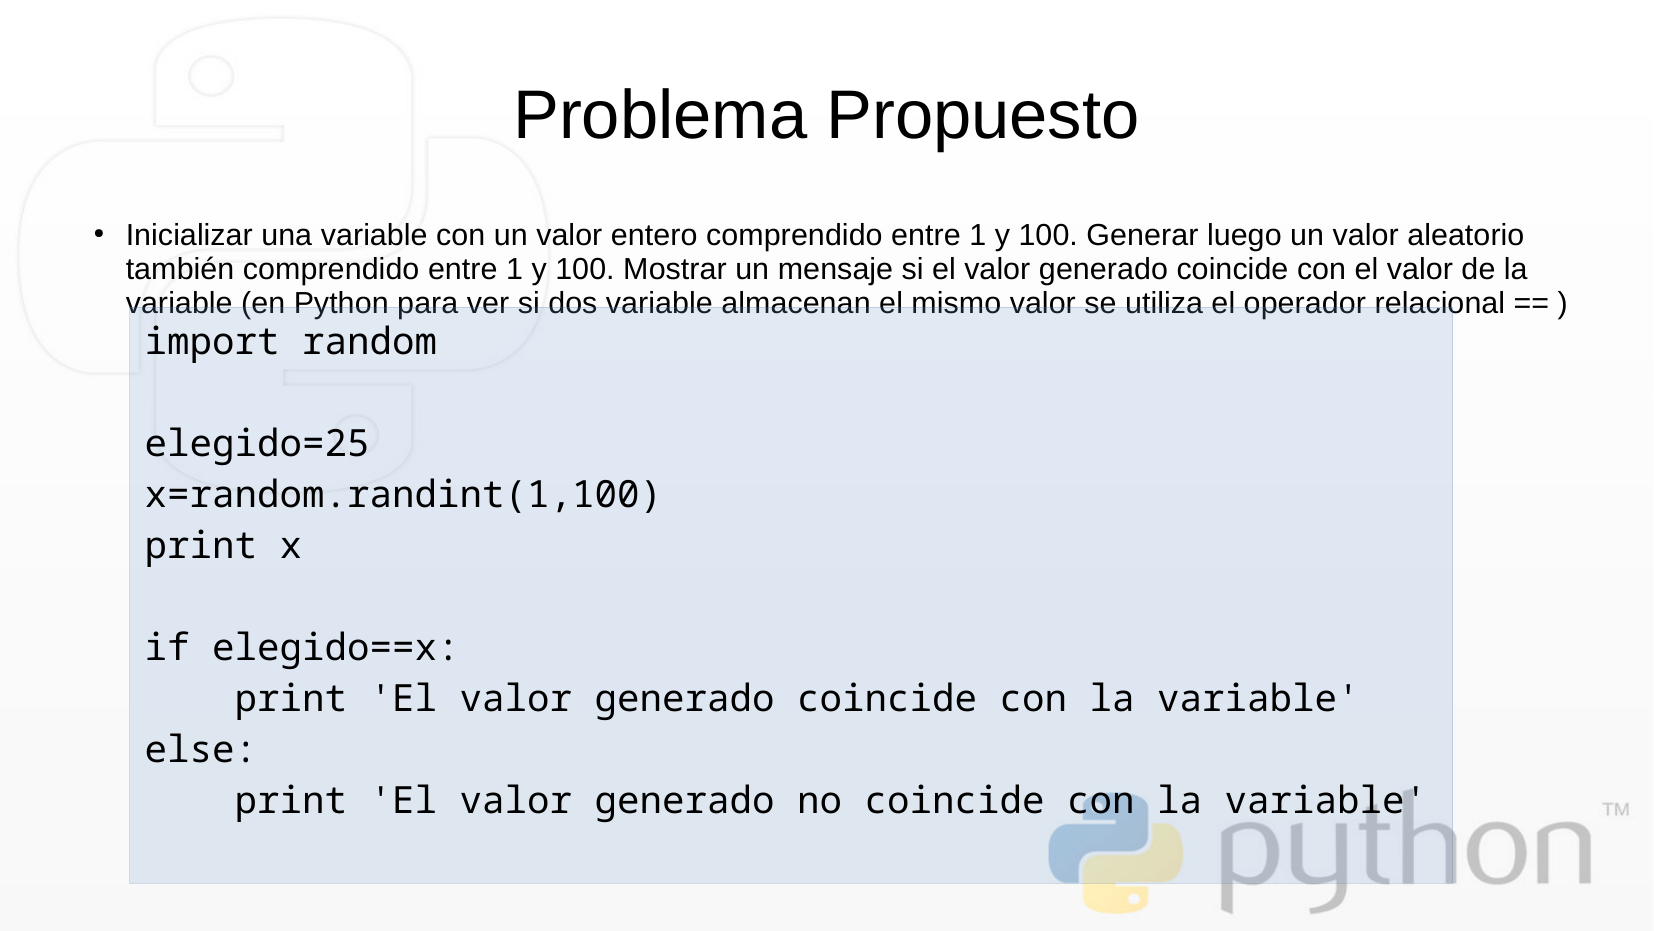

# Problema Propuesto
Inicializar una variable con un valor entero comprendido entre 1 y 100. Generar luego un valor aleatorio también comprendido entre 1 y 100. Mostrar un mensaje si el valor generado coincide con el valor de la variable (en Python para ver si dos variable almacenan el mismo valor se utiliza el operador relacional == )
import random
elegido=25
x=random.randint(1,100)
print x
if elegido==x:
 print 'El valor generado coincide con la variable'
else:
 print 'El valor generado no coincide con la variable'